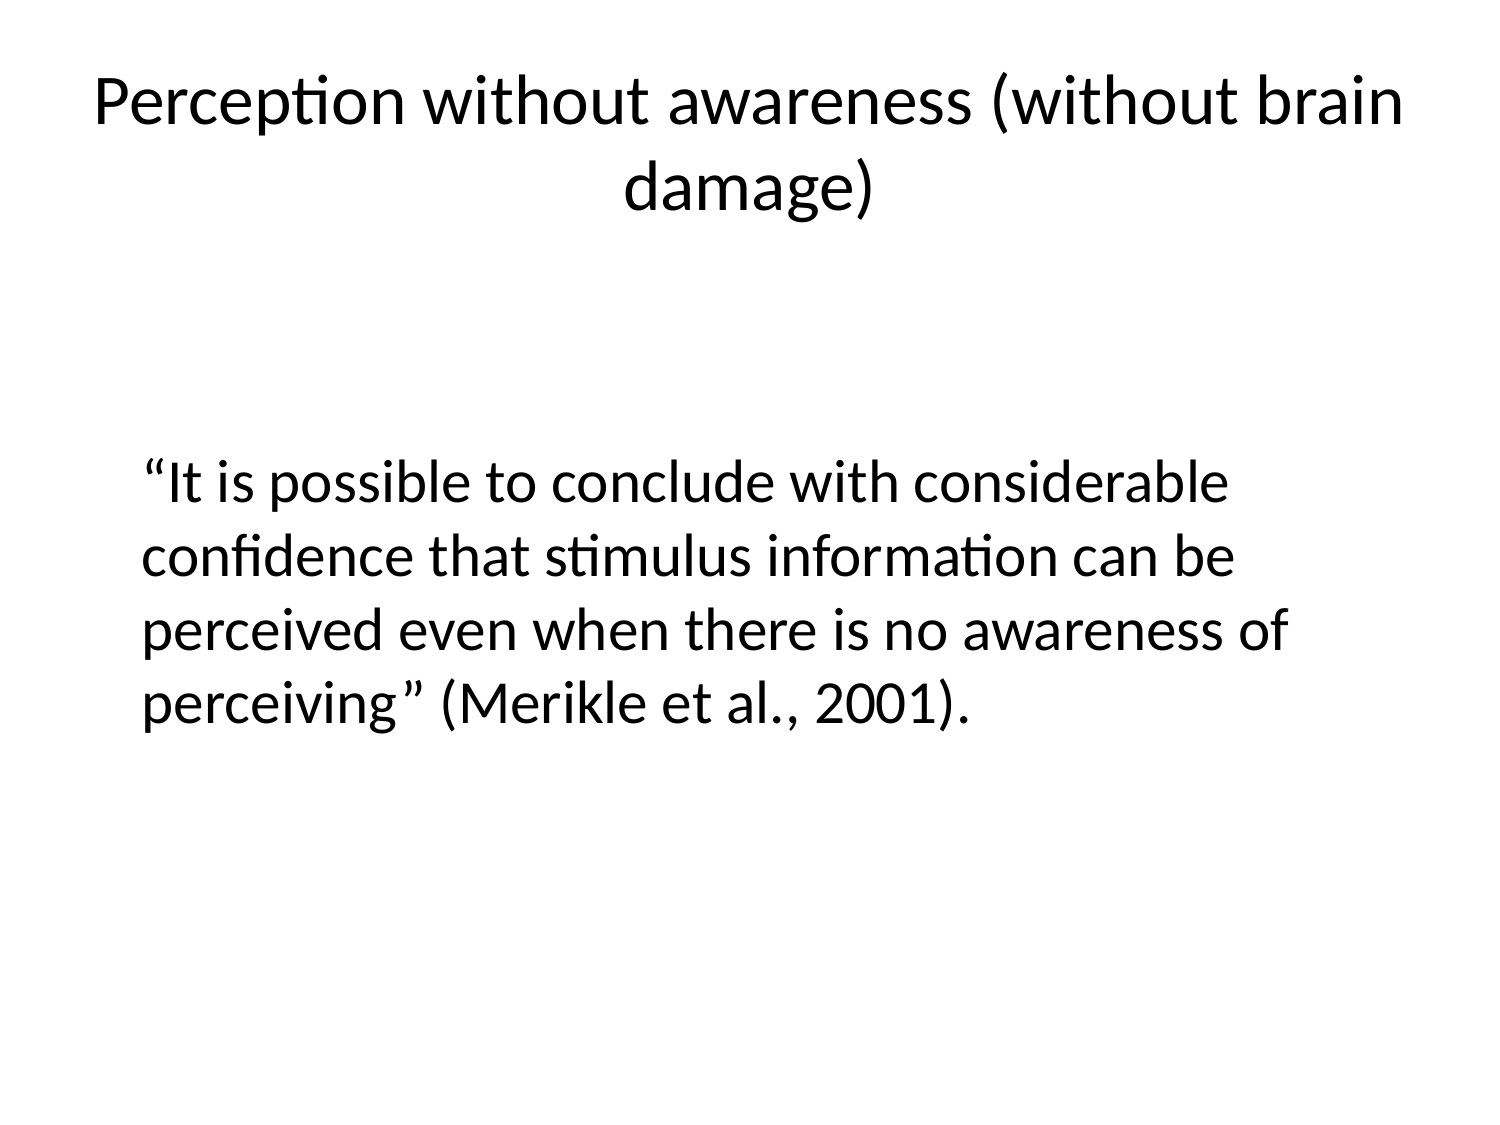

# Perception without awareness (without brain damage)
	“It is possible to conclude with considerable confidence that stimulus information can be perceived even when there is no awareness of perceiving” (Merikle et al., 2001).